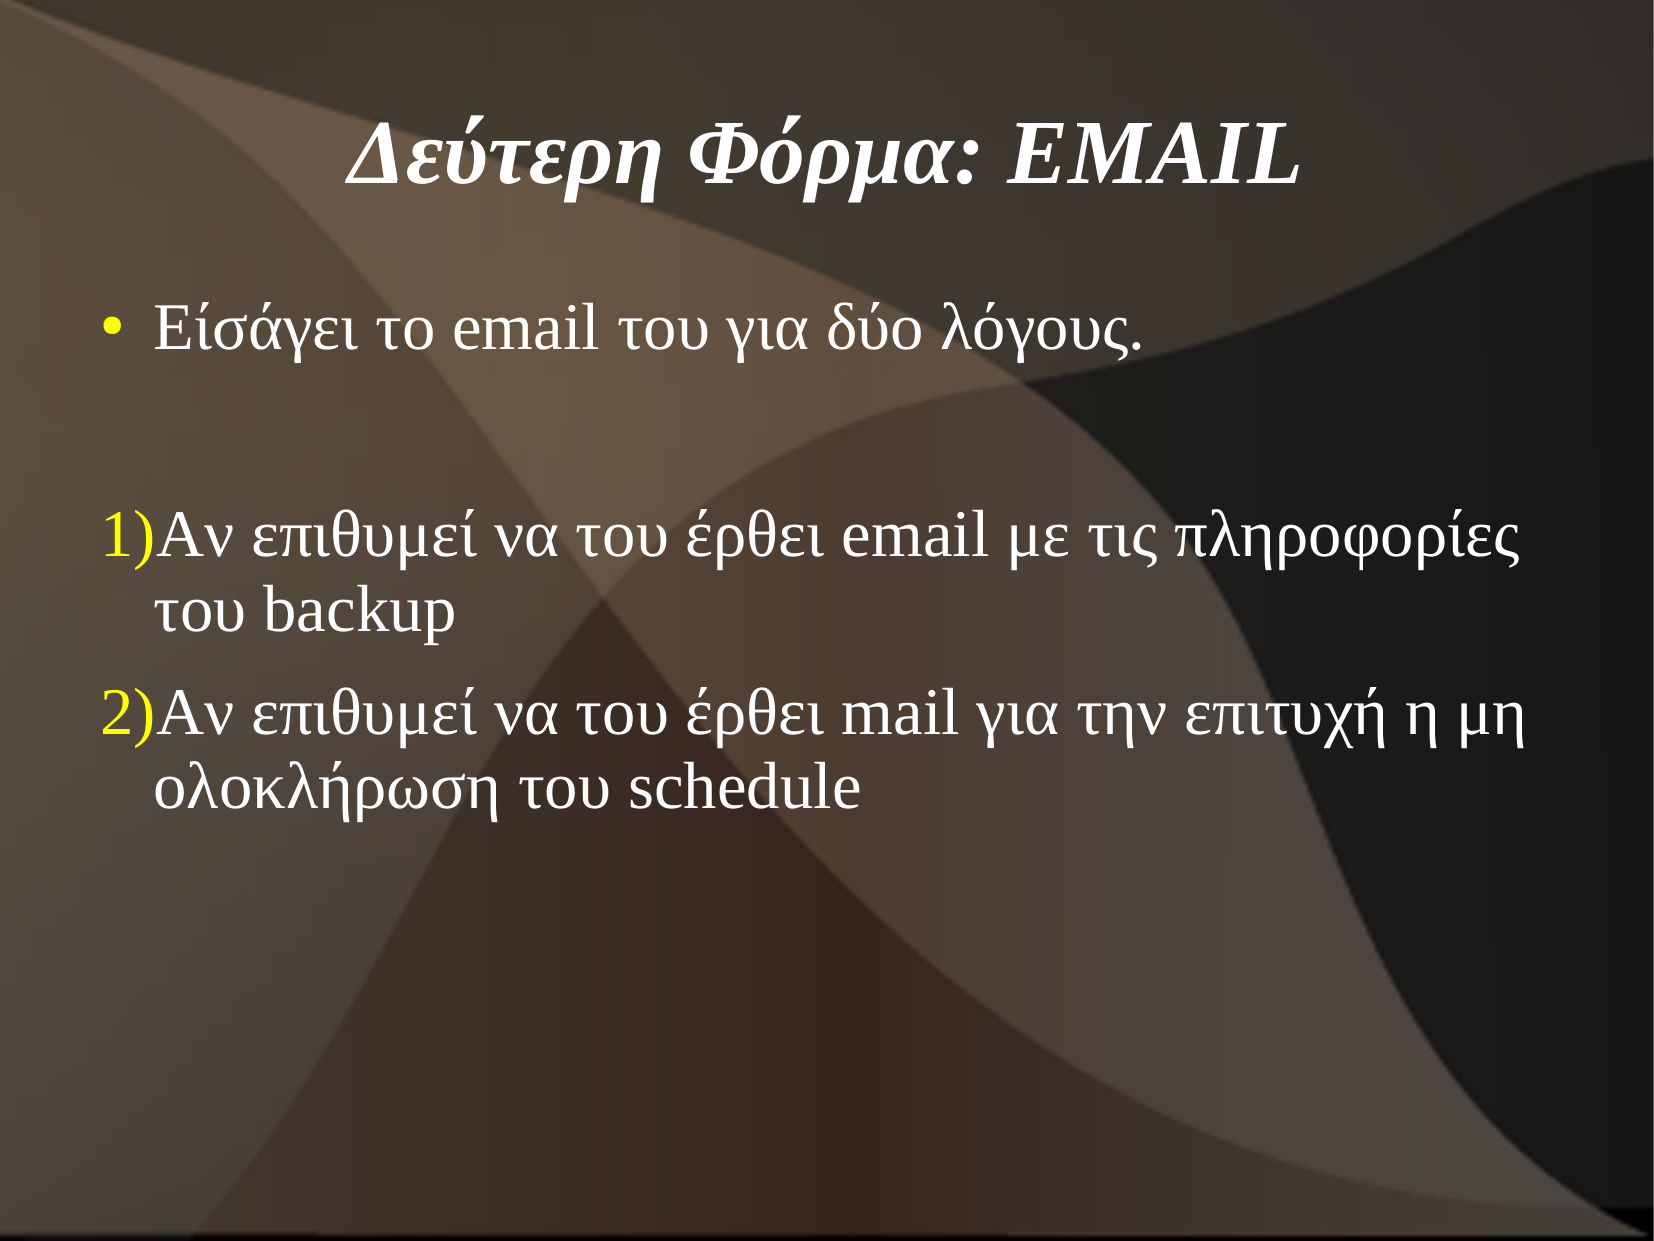

# Δεύτερη Φόρμα: EMAIL
Είσάγει το email του για δύο λόγους.
Αν επιθυμεί να του έρθει email με τις πληροφορίες του backup
Αν επιθυμεί να του έρθει mail για την επιτυχή η μη ολοκλήρωση του schedule